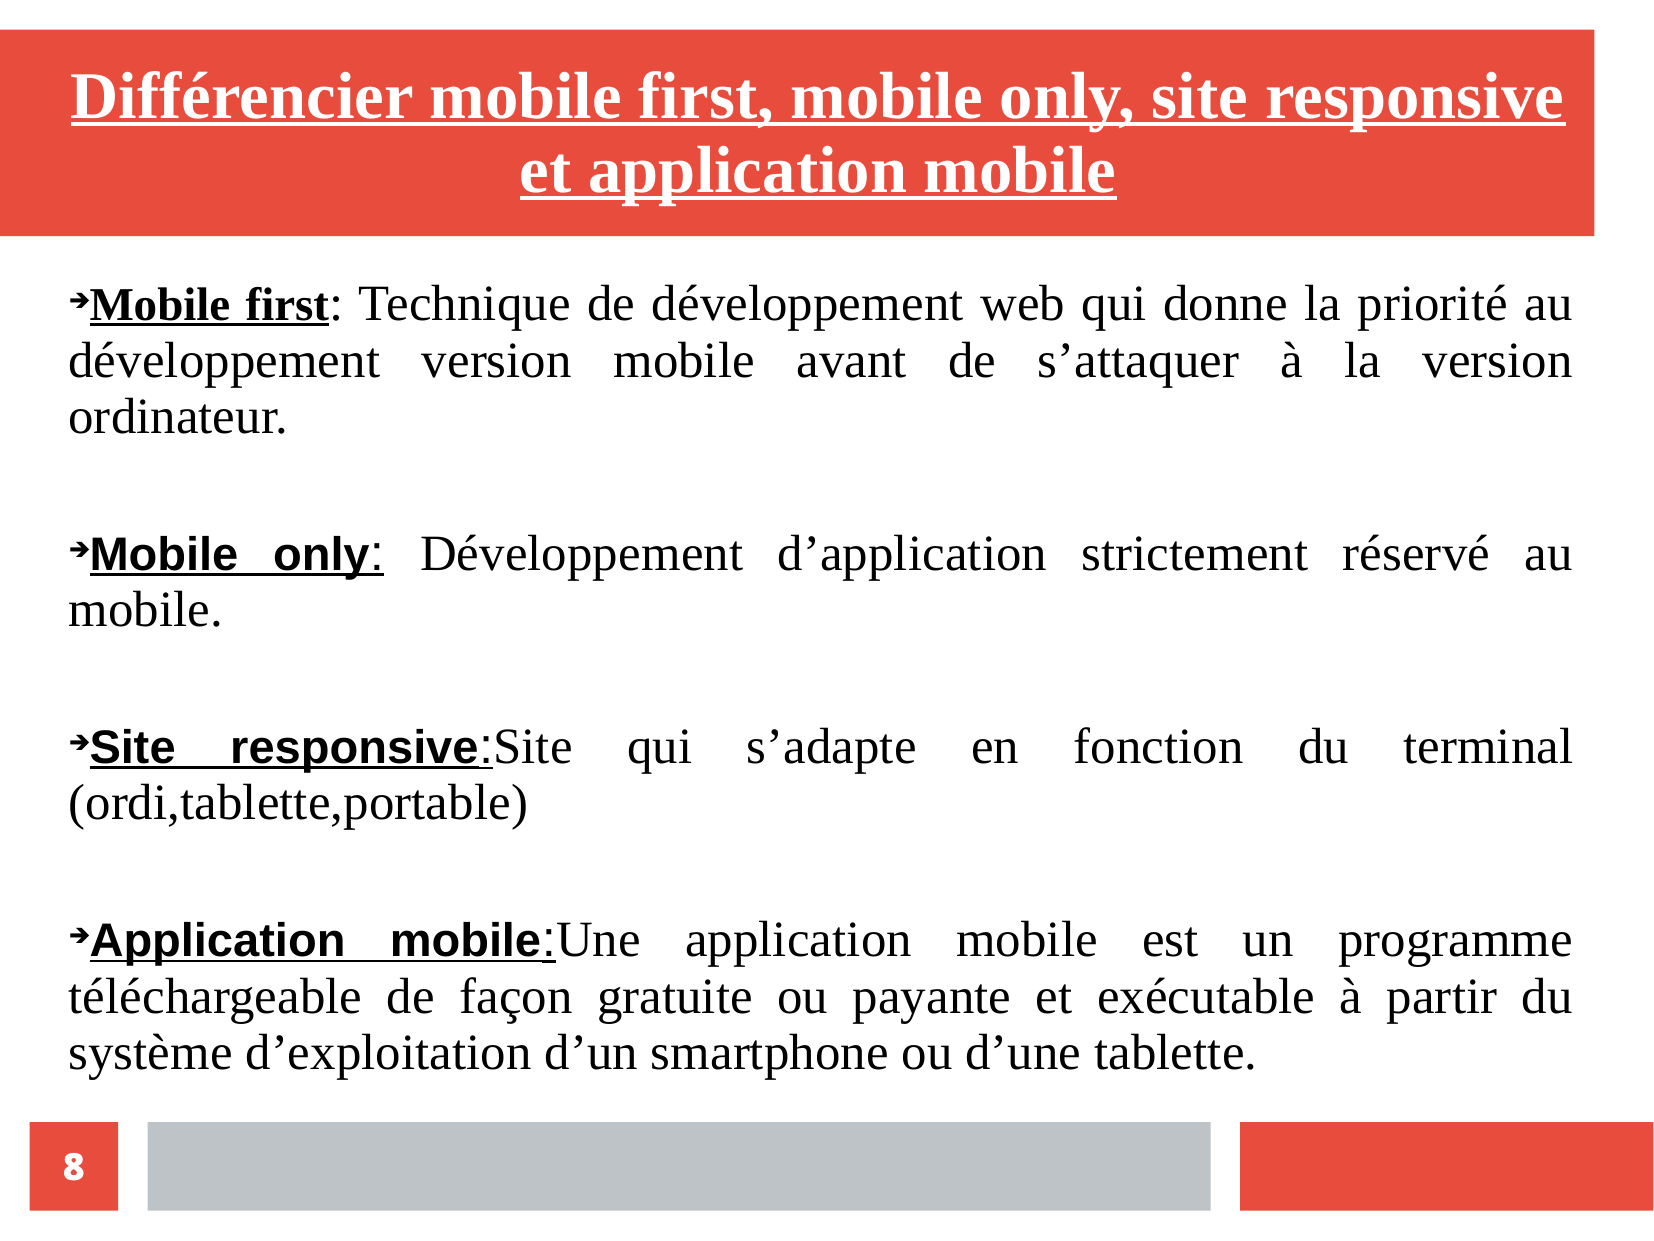

# Différencier mobile first, mobile only, site responsive et application mobile
Mobile first: Technique de développement web qui donne la priorité au développement version mobile avant de s’attaquer à la version ordinateur.
Mobile only: Développement d’application strictement réservé au mobile.
Site responsive:Site qui s’adapte en fonction du terminal (ordi,tablette,portable)
Application mobile:Une application mobile est un programme téléchargeable de façon gratuite ou payante et exécutable à partir du système d’exploitation d’un smartphone ou d’une tablette.
8